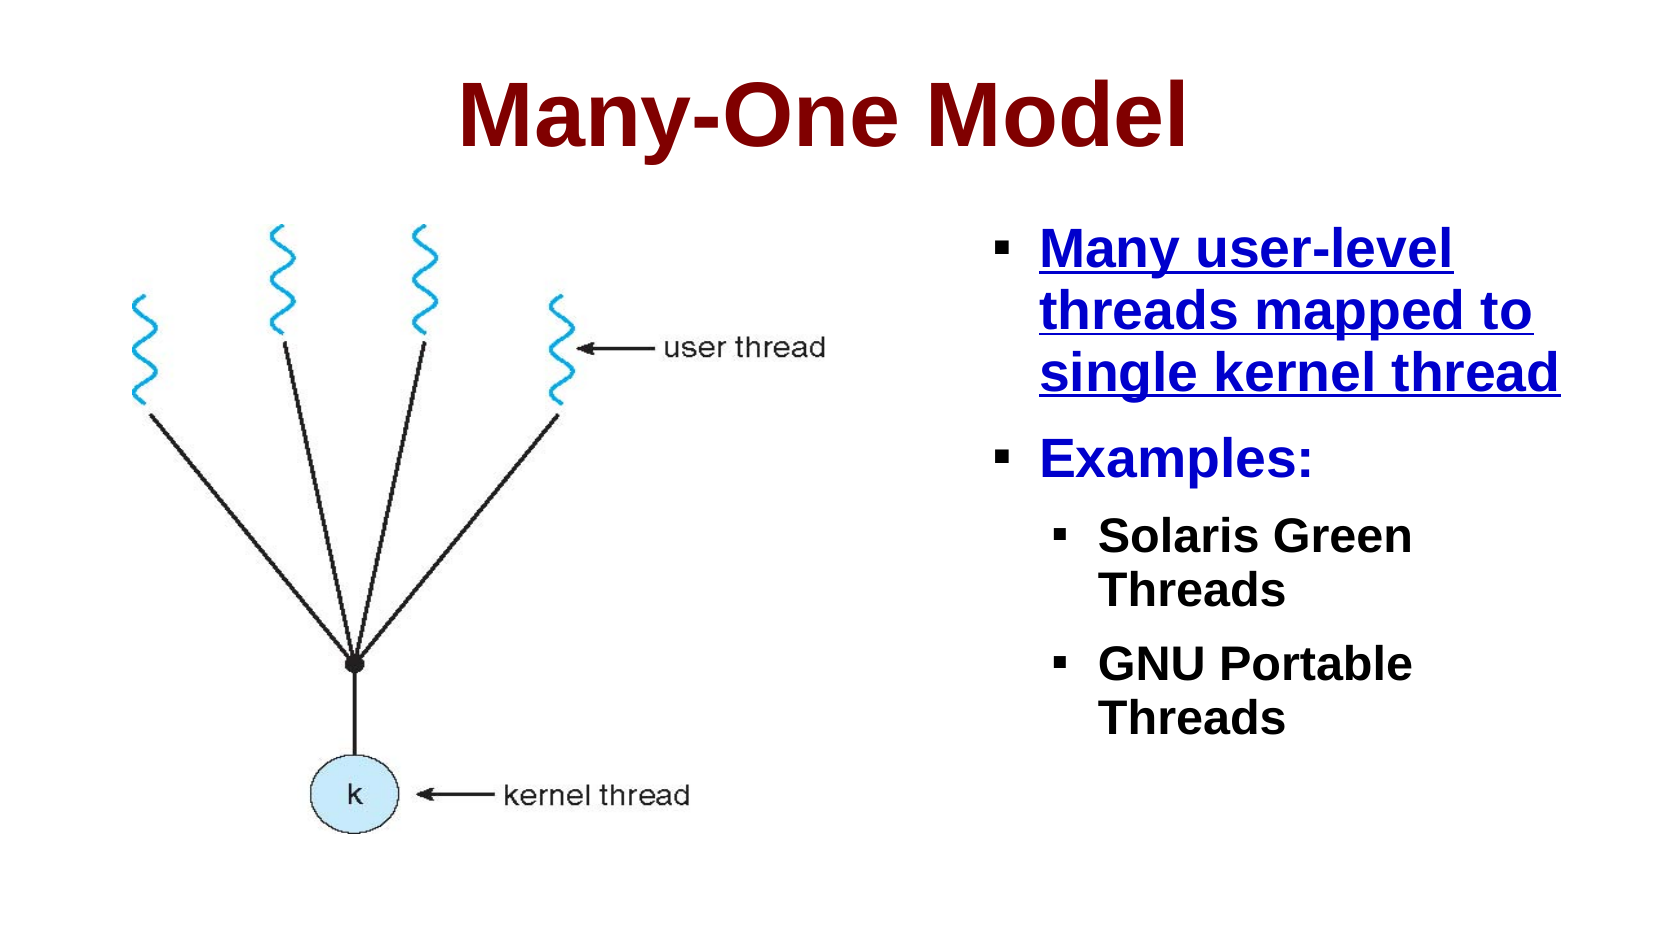

# Many-One Model
Many user-level threads mapped to single kernel thread
Examples:
Solaris Green Threads
GNU Portable Threads